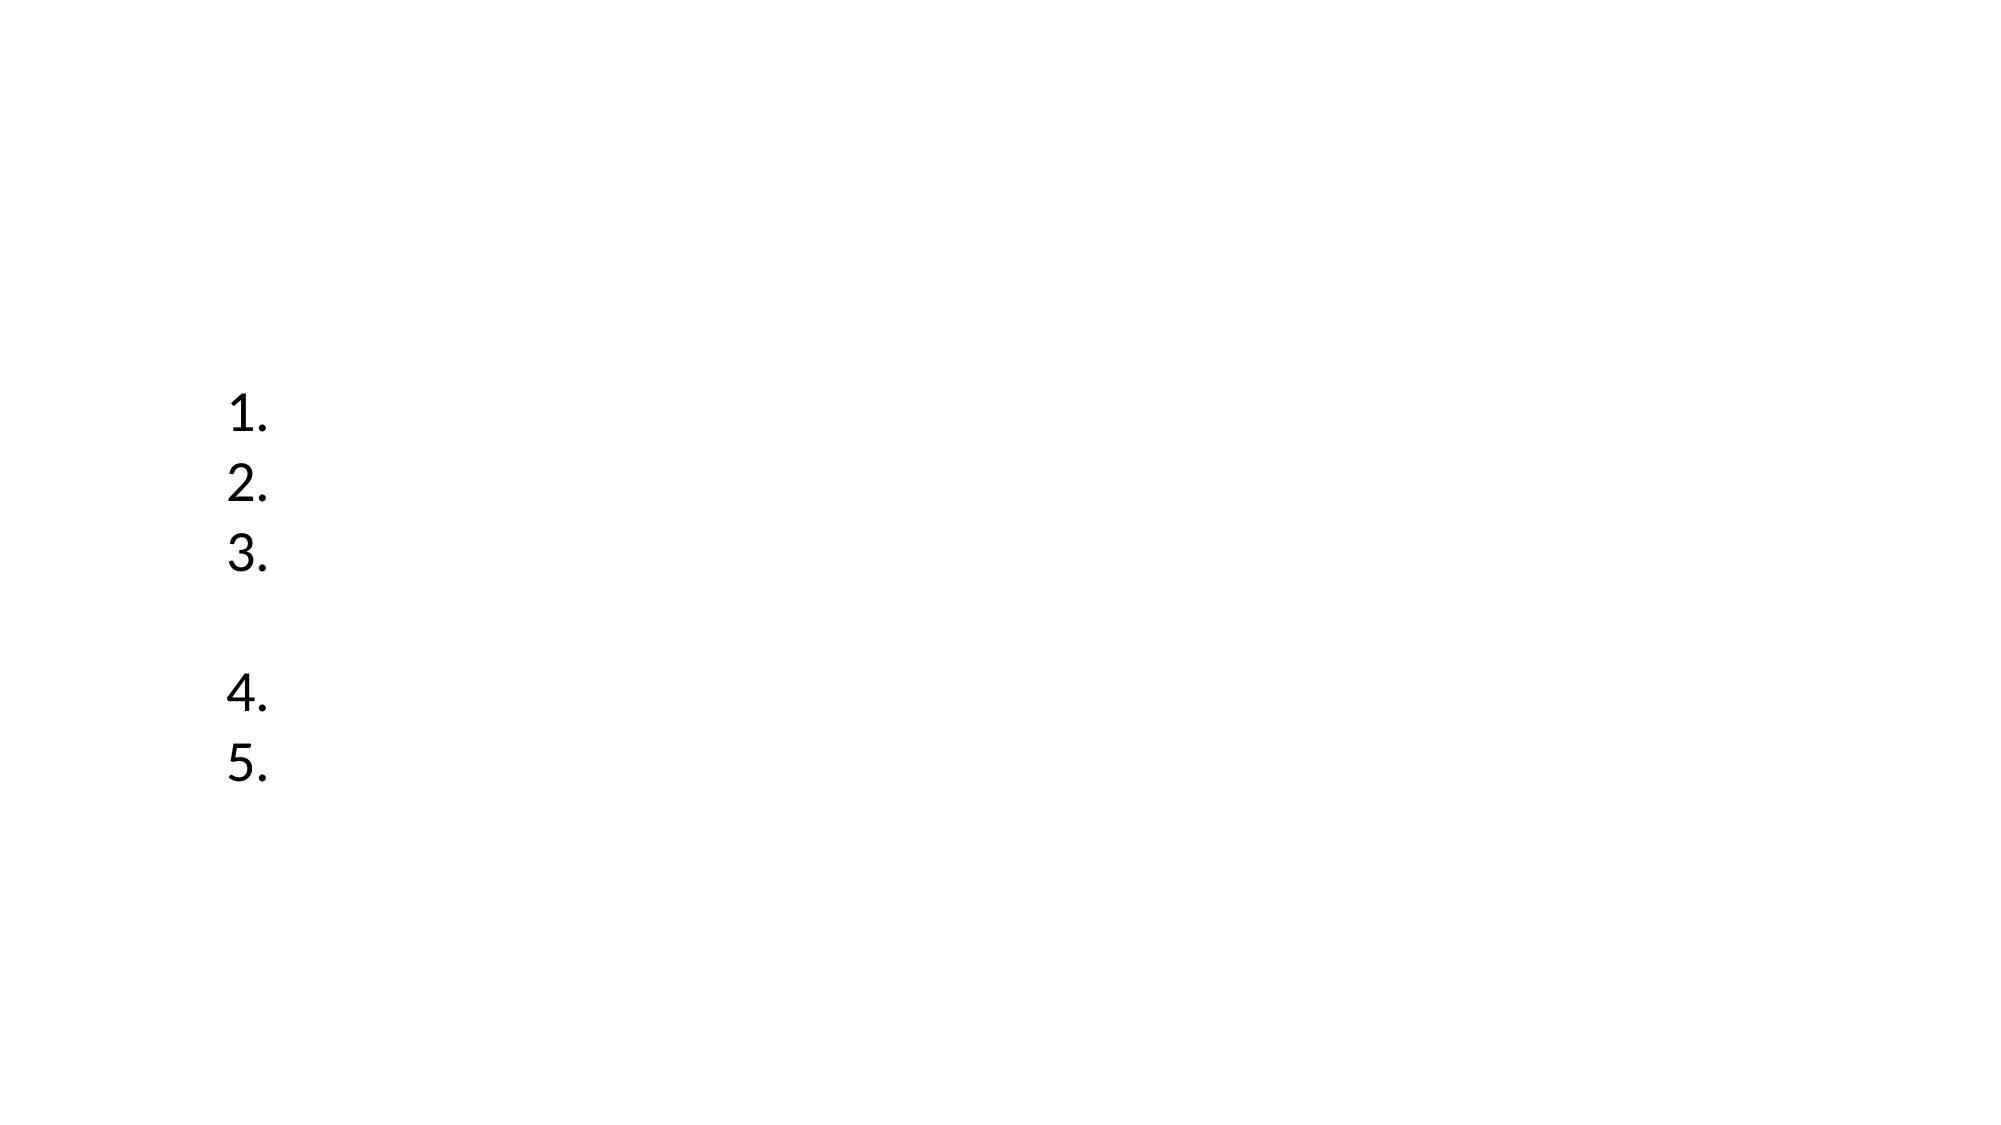

# Déroulement d’une partie
Positionnement des pièces.
Début de partie, le premier joueur déplace une de ses pièces puis chaque joueur à tour de rôle.
 Victoire d’un des joueurs, affichage du gain de « mmr » (unité utilisé pour déterminer le niveau des joueurs.).